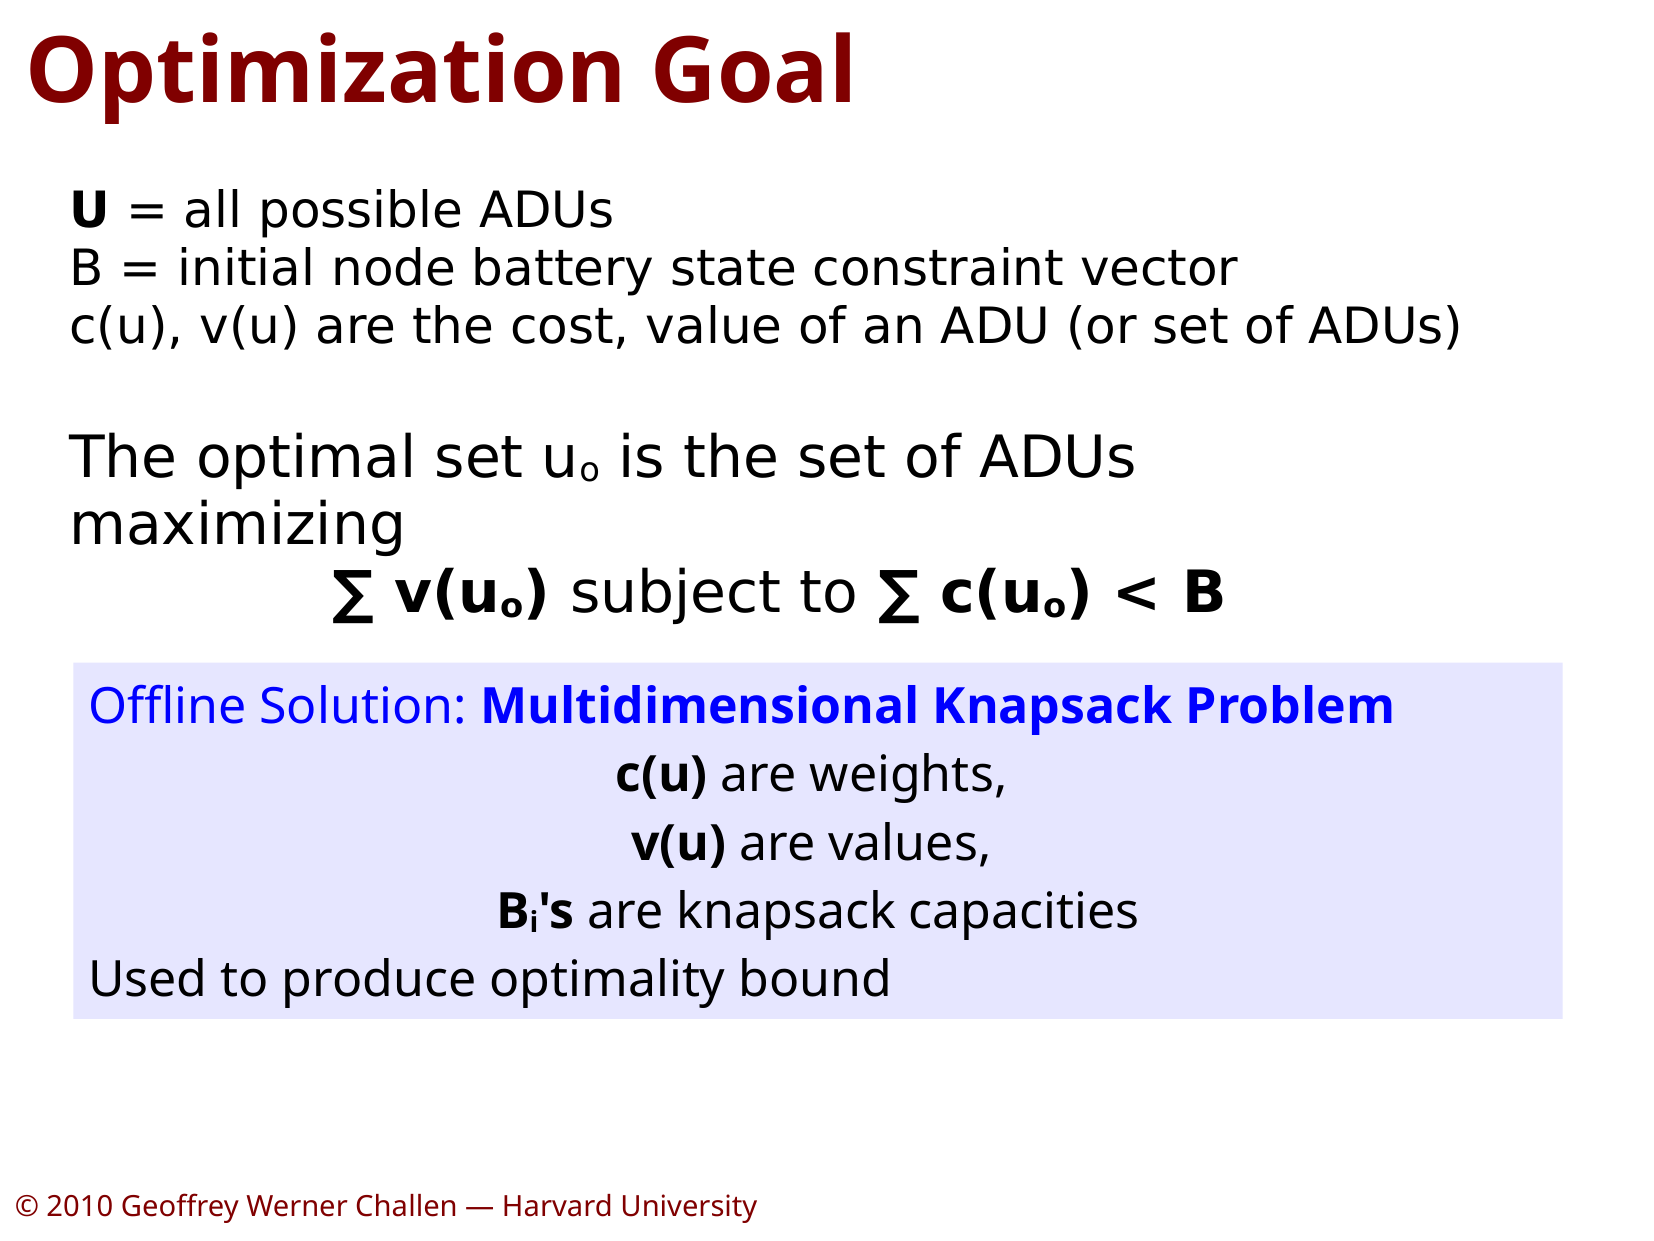

# Optimization Goal
U = all possible ADUs
B = initial node battery state constraint vector
c(u), v(u) are the cost, value of an ADU (or set of ADUs)
The optimal set uo is the set of ADUs maximizing
∑ v(uo) subject to ∑ c(uo) < B
Offline Solution: Multidimensional Knapsack Problem
c(u) are weights,
v(u) are values,
Bi's are knapsack capacities
Used to produce optimality bound